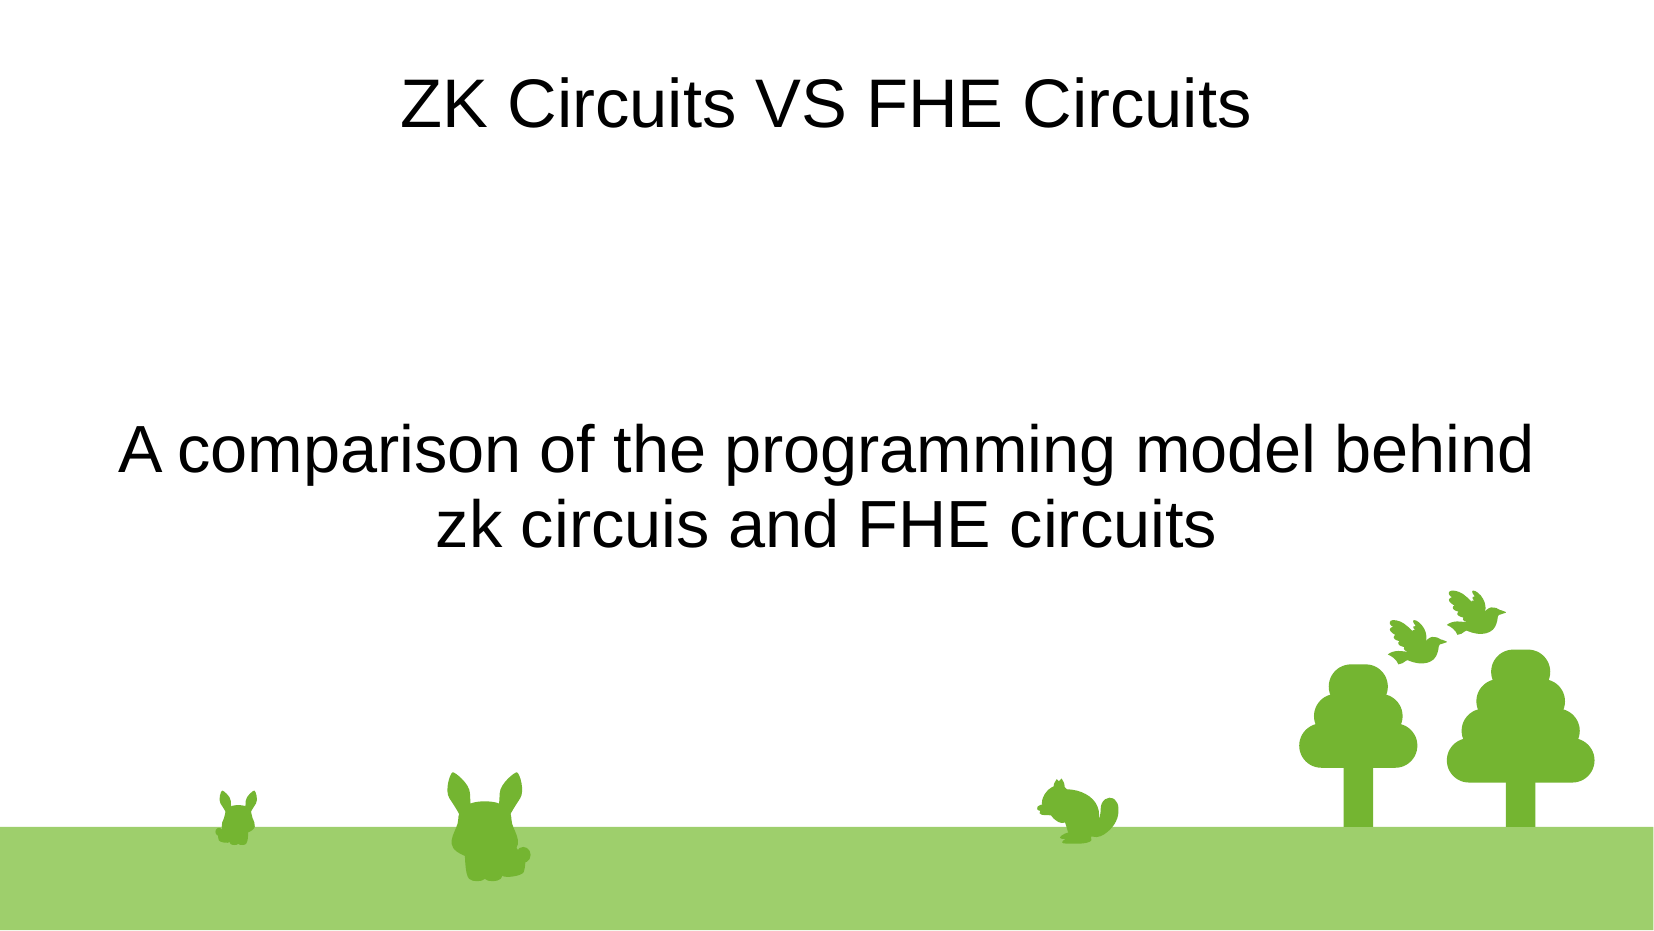

# ZK Circuits VS FHE Circuits
A comparison of the programming model behind zk circuis and FHE circuits